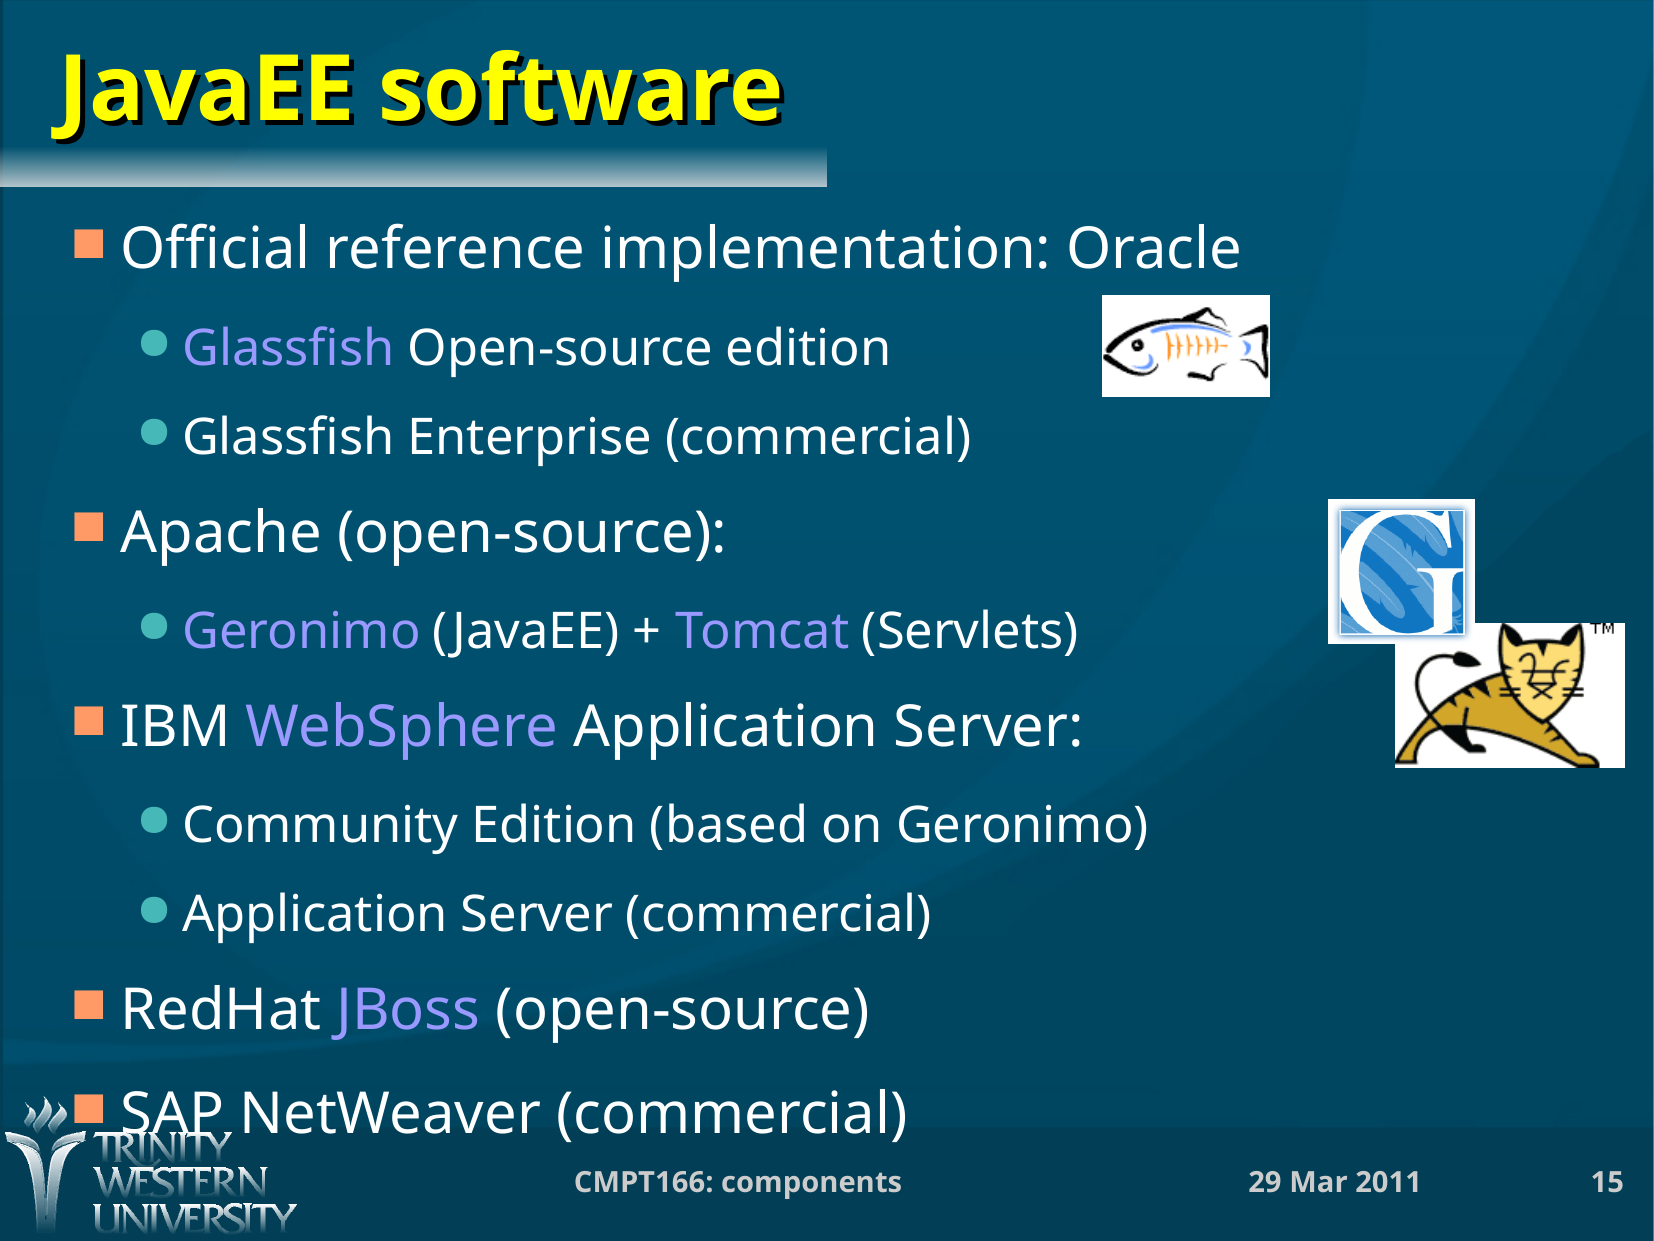

# JavaEE software
Official reference implementation: Oracle
Glassfish Open-source edition
Glassfish Enterprise (commercial)
Apache (open-source):
Geronimo (JavaEE) + Tomcat (Servlets)
IBM WebSphere Application Server:
Community Edition (based on Geronimo)
Application Server (commercial)
RedHat JBoss (open-source)
SAP NetWeaver (commercial)
CMPT166: components
29 Mar 2011
15